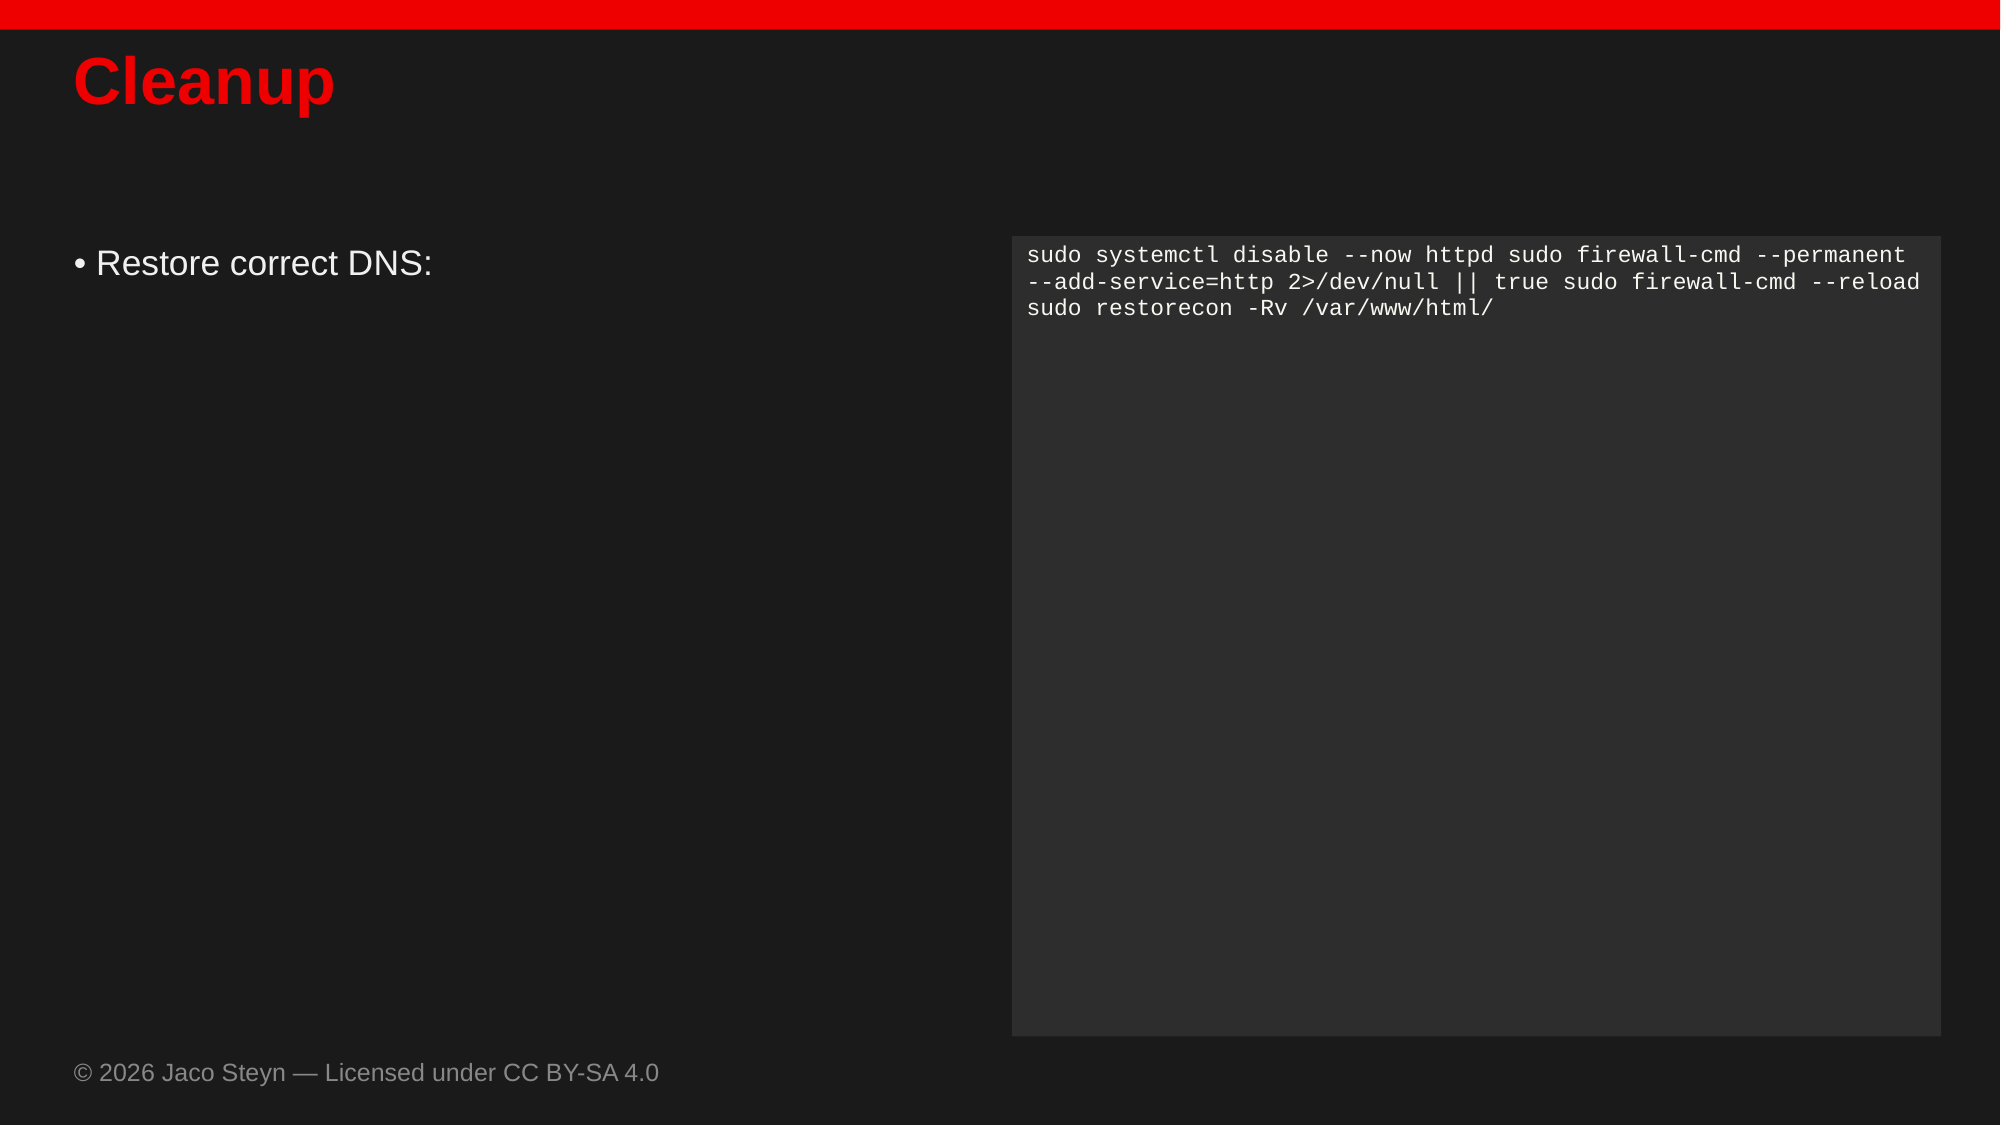

Cleanup
• Restore correct DNS:
sudo systemctl disable --now httpd sudo firewall-cmd --permanent --add-service=http 2>/dev/null || true sudo firewall-cmd --reload sudo restorecon -Rv /var/www/html/
© 2026 Jaco Steyn — Licensed under CC BY-SA 4.0